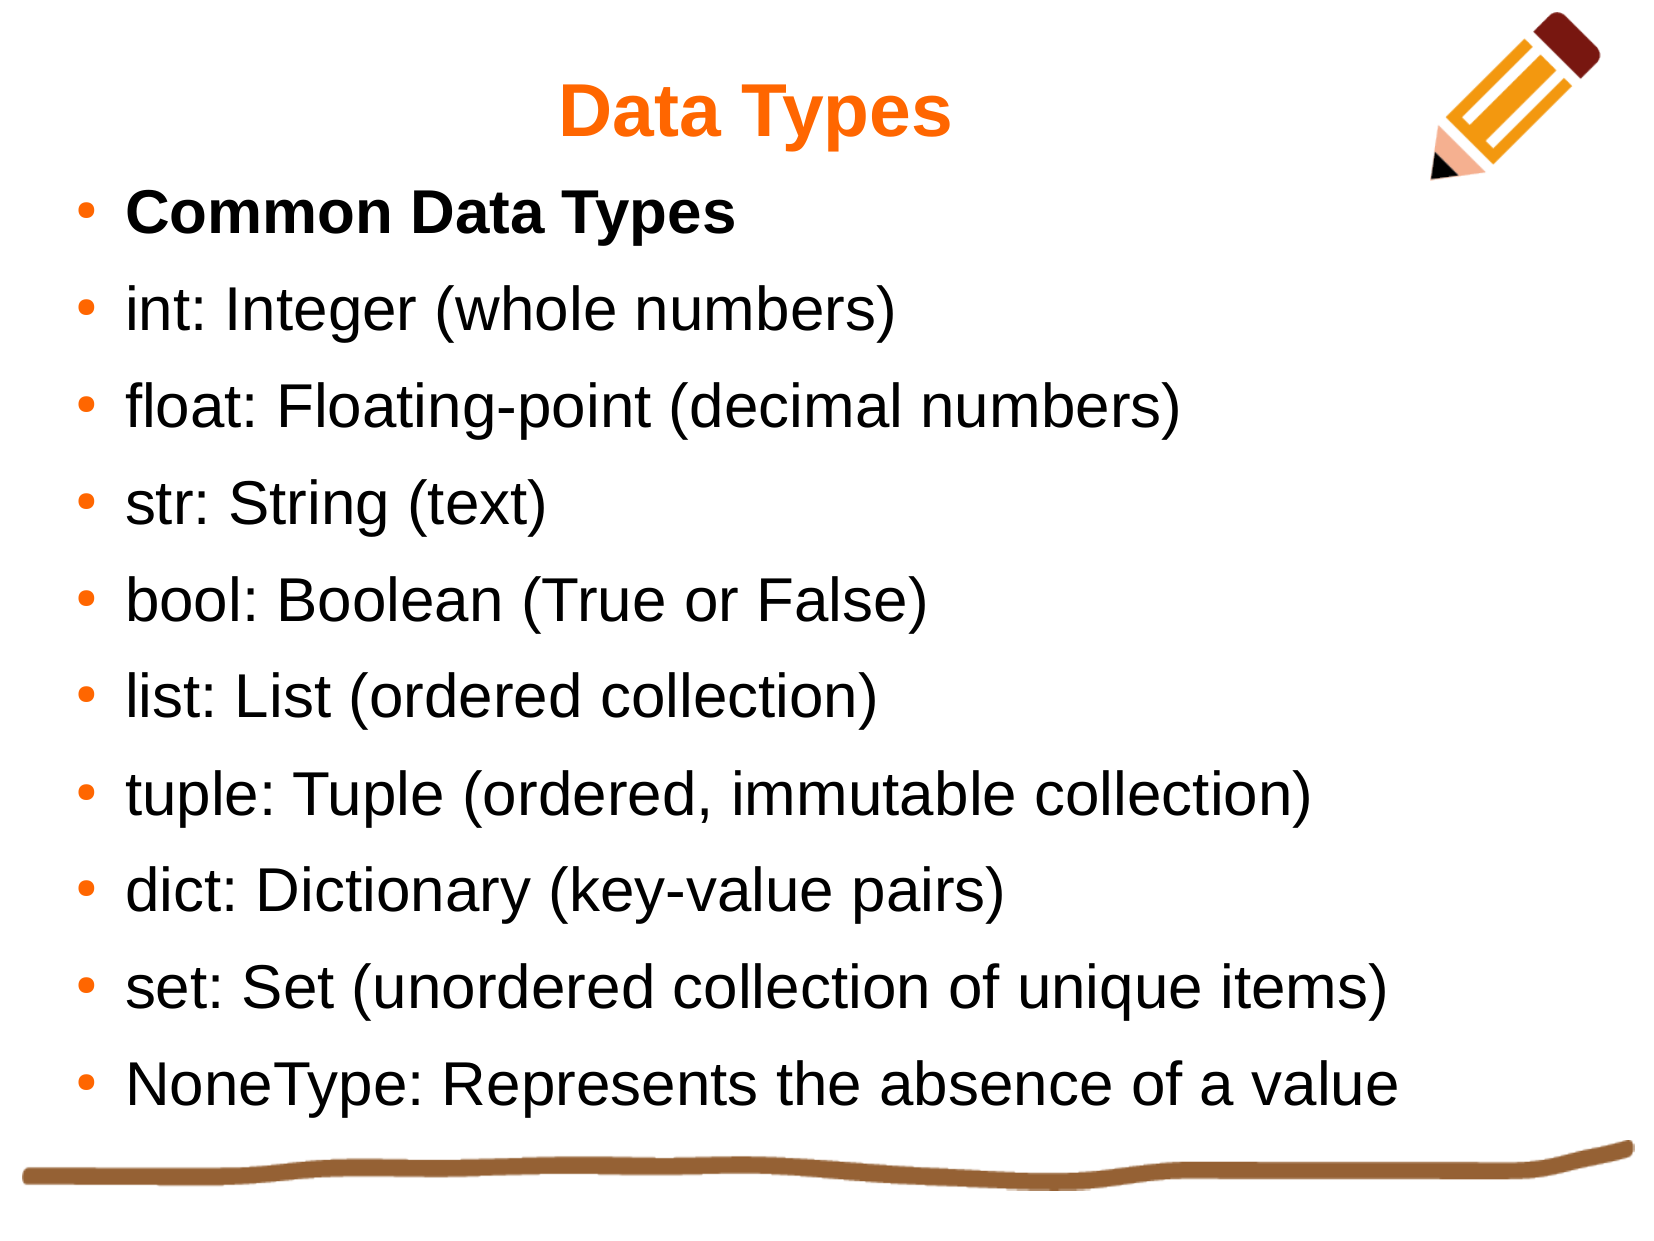

# Data Types
Common Data Types
int: Integer (whole numbers)
float: Floating-point (decimal numbers)
str: String (text)
bool: Boolean (True or False)
list: List (ordered collection)
tuple: Tuple (ordered, immutable collection)
dict: Dictionary (key-value pairs)
set: Set (unordered collection of unique items)
NoneType: Represents the absence of a value